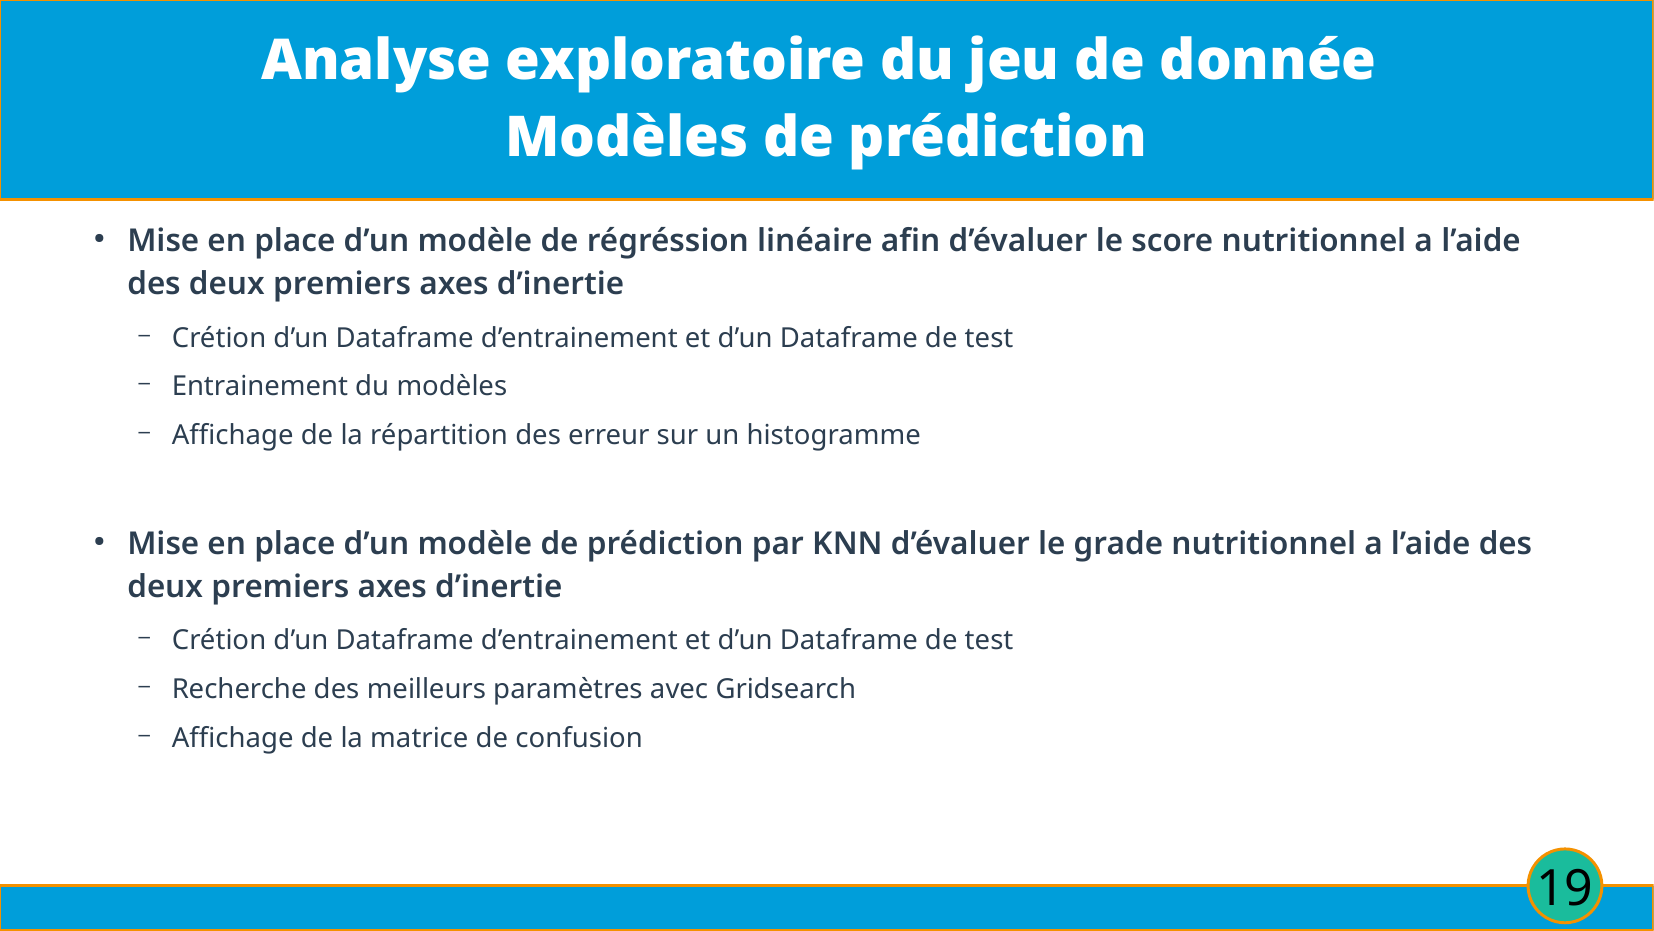

# Analyse exploratoire du jeu de donnée Modèles de prédiction
Mise en place d’un modèle de régréssion linéaire afin d’évaluer le score nutritionnel a l’aide des deux premiers axes d’inertie
Crétion d’un Dataframe d’entrainement et d’un Dataframe de test
Entrainement du modèles
Affichage de la répartition des erreur sur un histogramme
Mise en place d’un modèle de prédiction par KNN d’évaluer le grade nutritionnel a l’aide des deux premiers axes d’inertie
Crétion d’un Dataframe d’entrainement et d’un Dataframe de test
Recherche des meilleurs paramètres avec Gridsearch
Affichage de la matrice de confusion